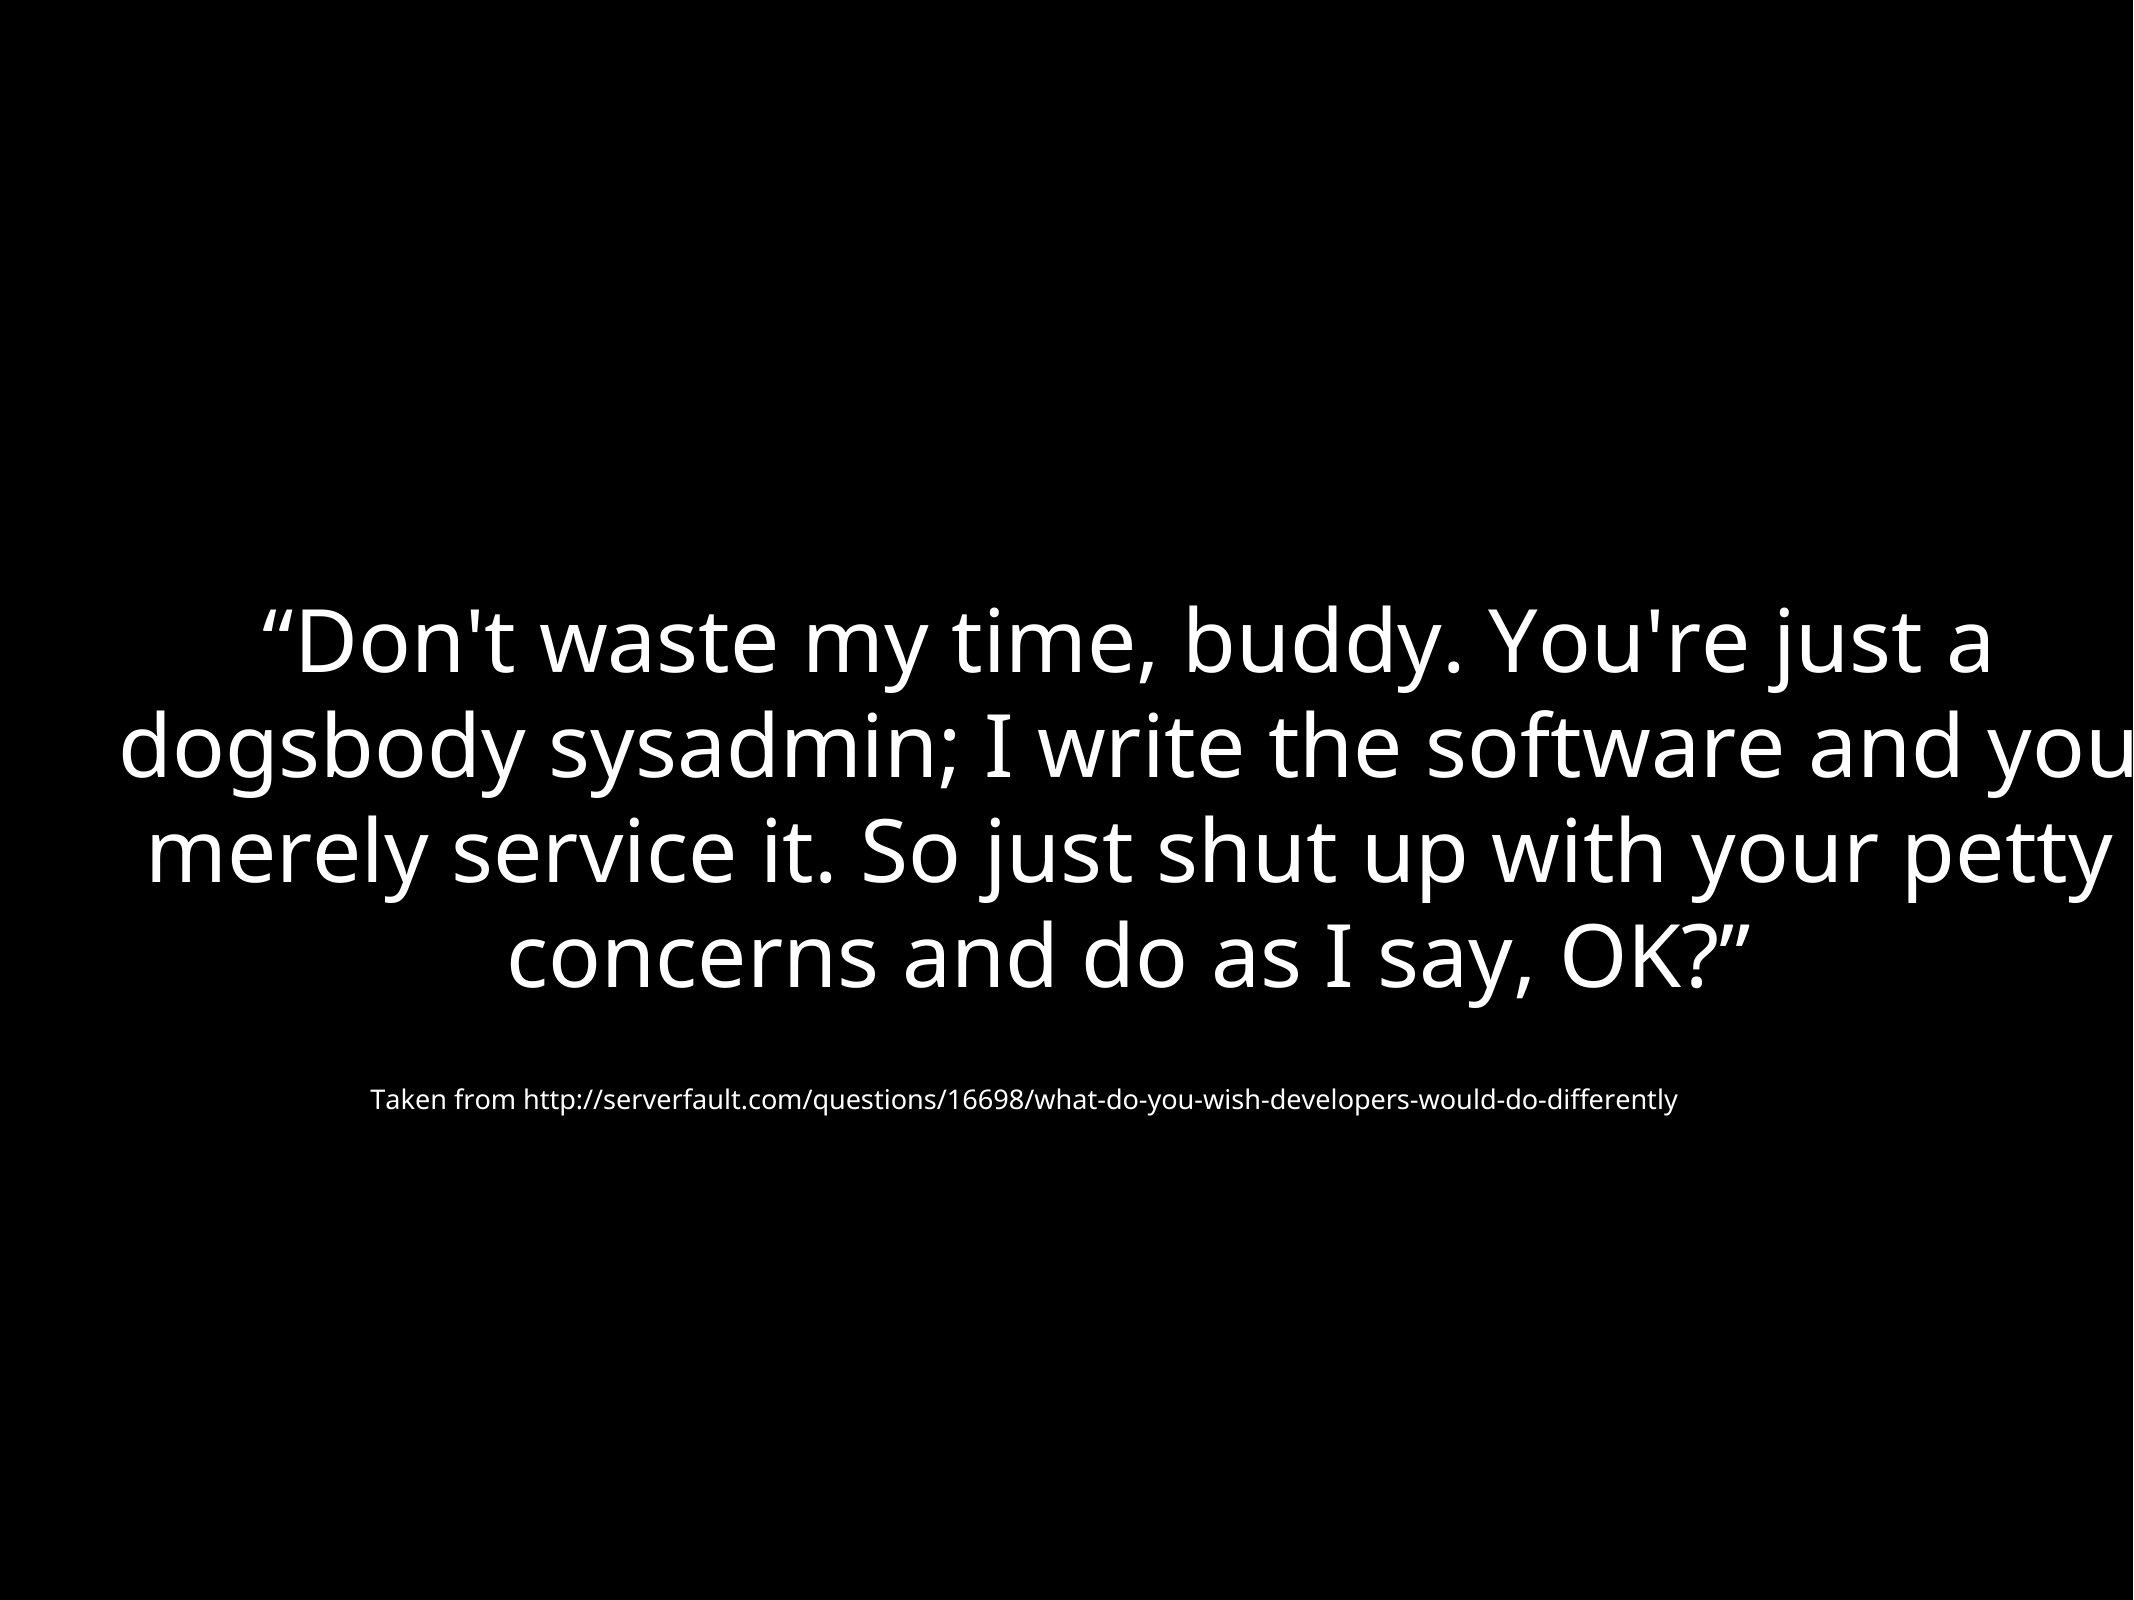

“Don't waste my time, buddy. You're just a dogsbody sysadmin; I write the software and you merely service it. So just shut up with your petty concerns and do as I say, OK?”
Taken from http://serverfault.com/questions/16698/what-do-you-wish-developers-would-do-differently